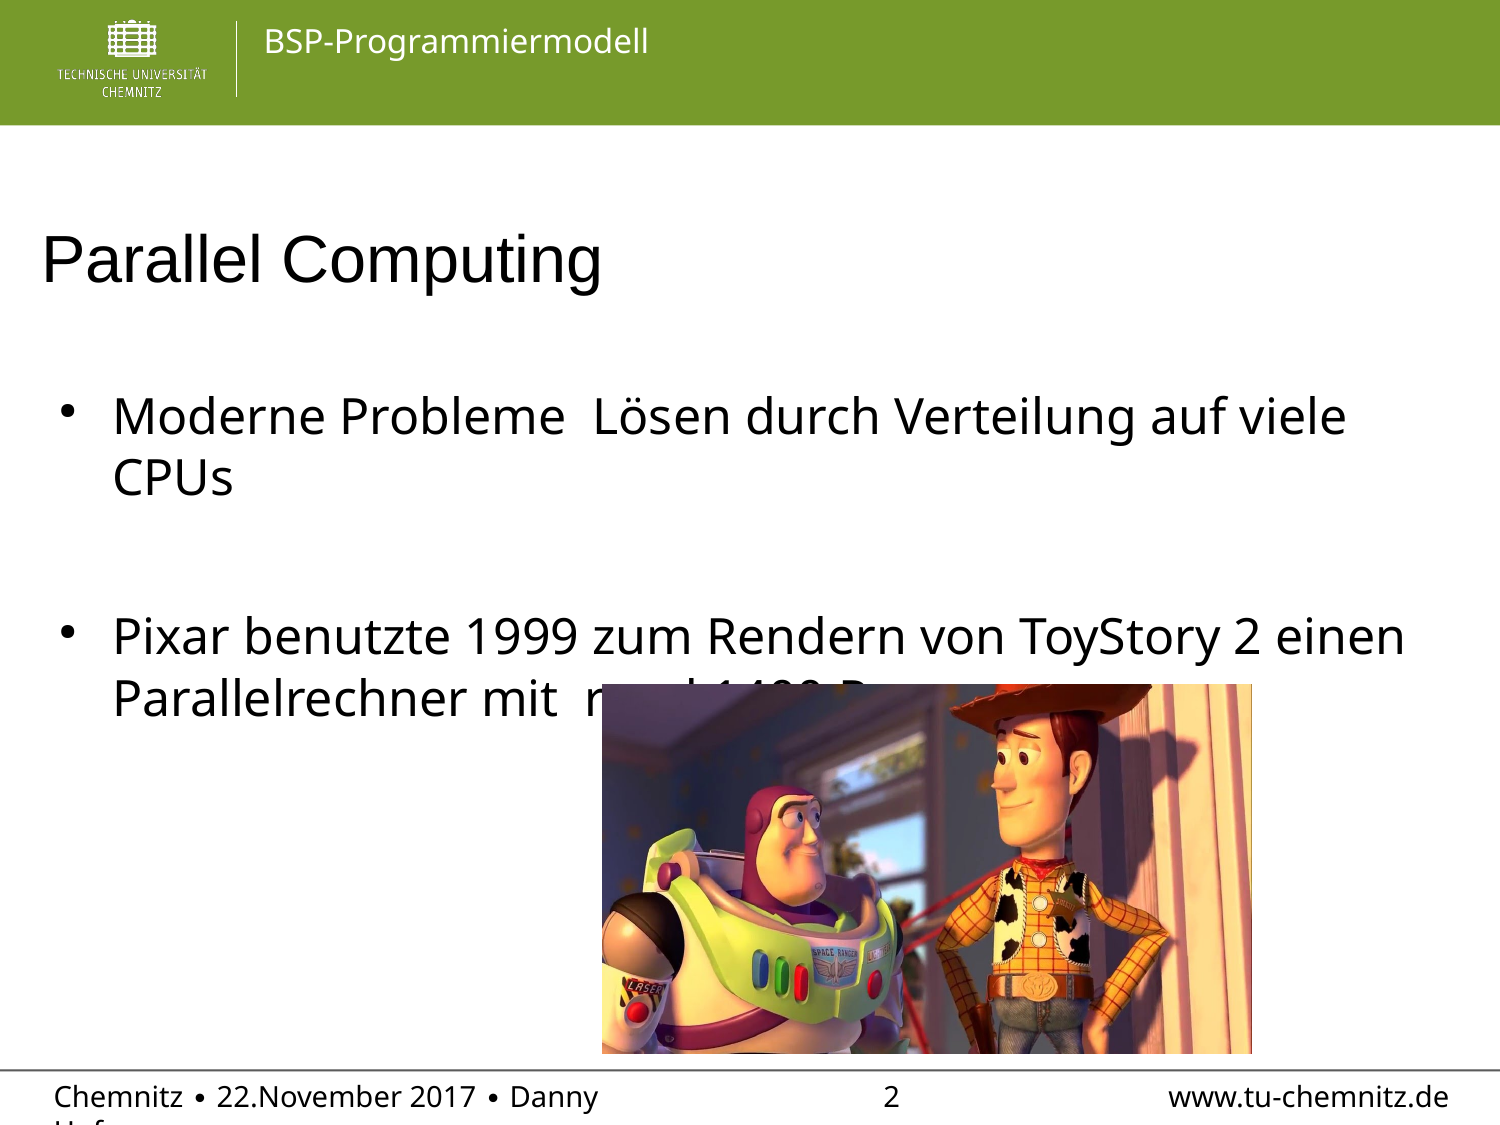

# Parallel Computing
Moderne Probleme Lösen durch Verteilung auf viele CPUs
Pixar benutzte 1999 zum Rendern von ToyStory 2 einen Parallelrechner mit rund 1400 Prozessoren